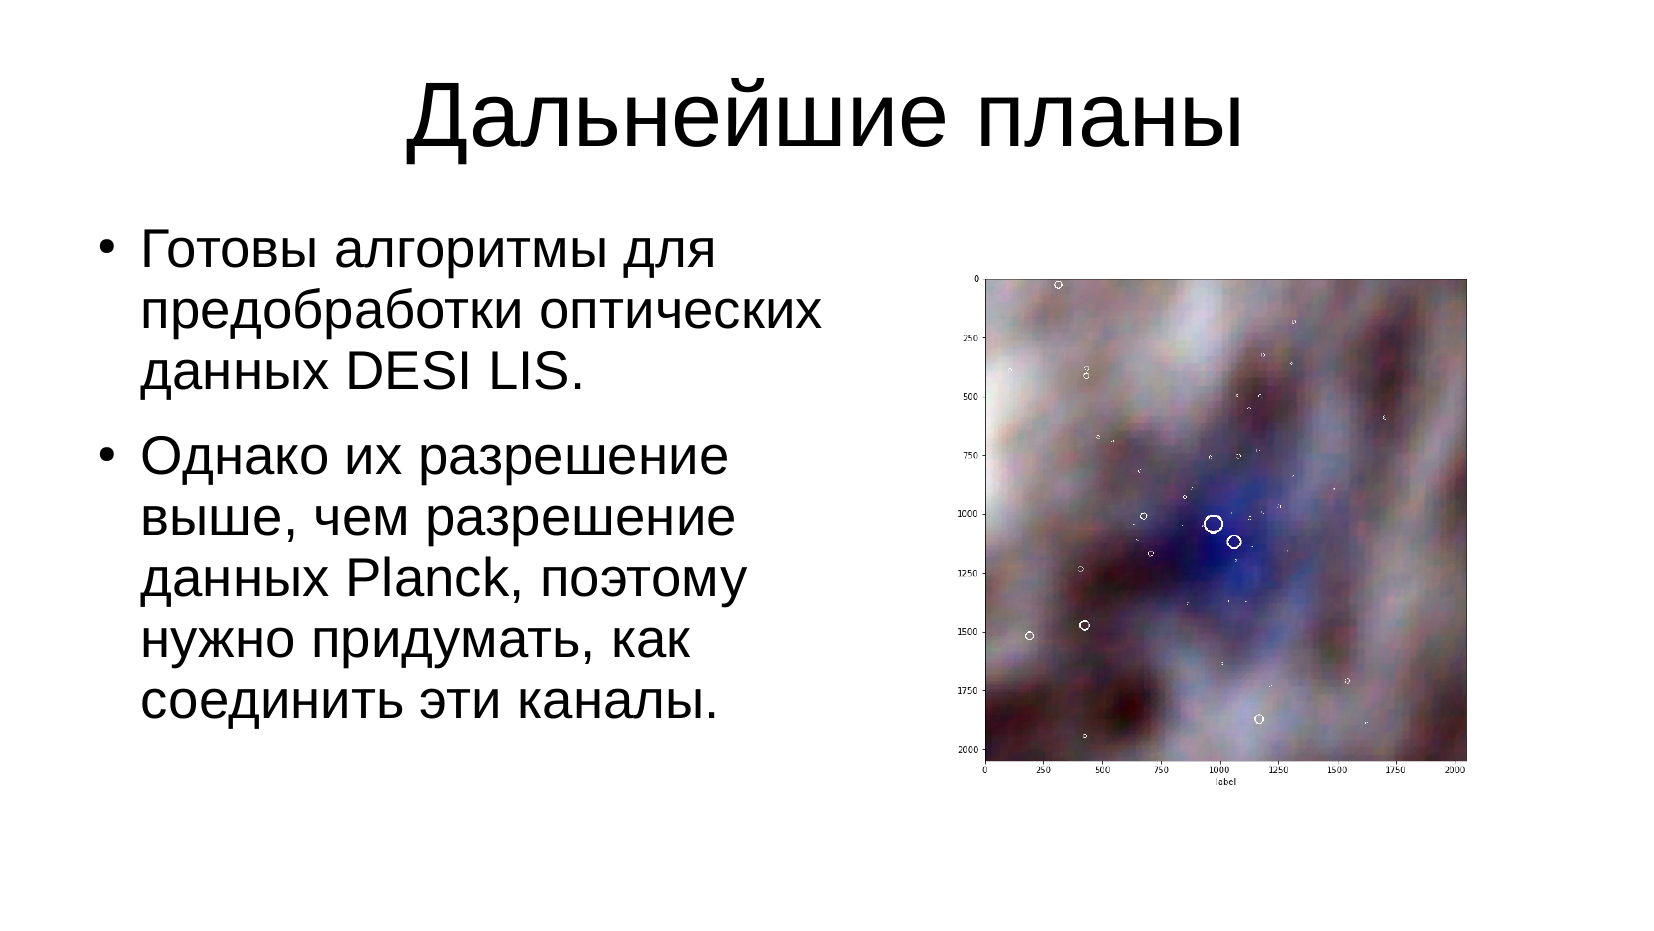

# Дальнейшие планы
Готовы алгоритмы для предобработки оптических данных DESI LIS.
Однако их разрешение выше, чем разрешение данных Planck, поэтому нужно придумать, как соединить эти каналы.